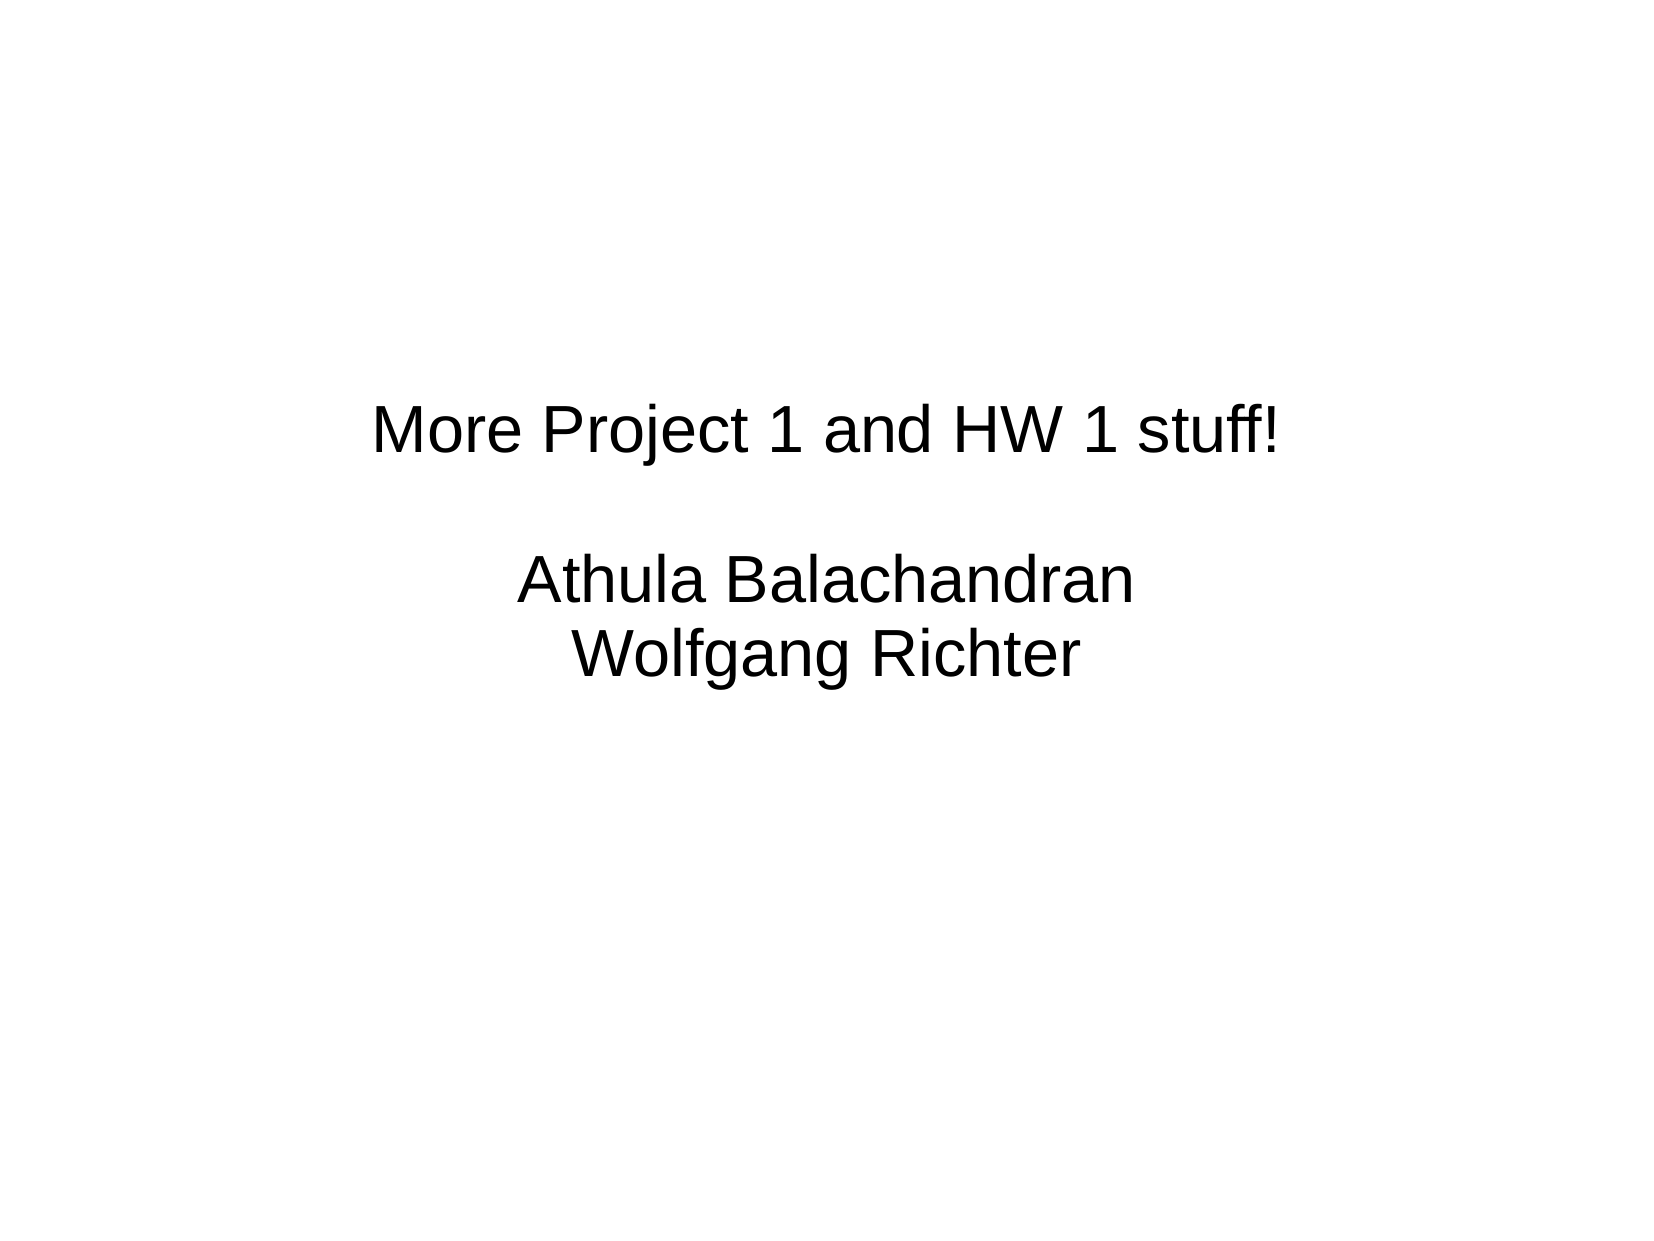

# More Project 1 and HW 1 stuff!
Athula Balachandran
Wolfgang Richter